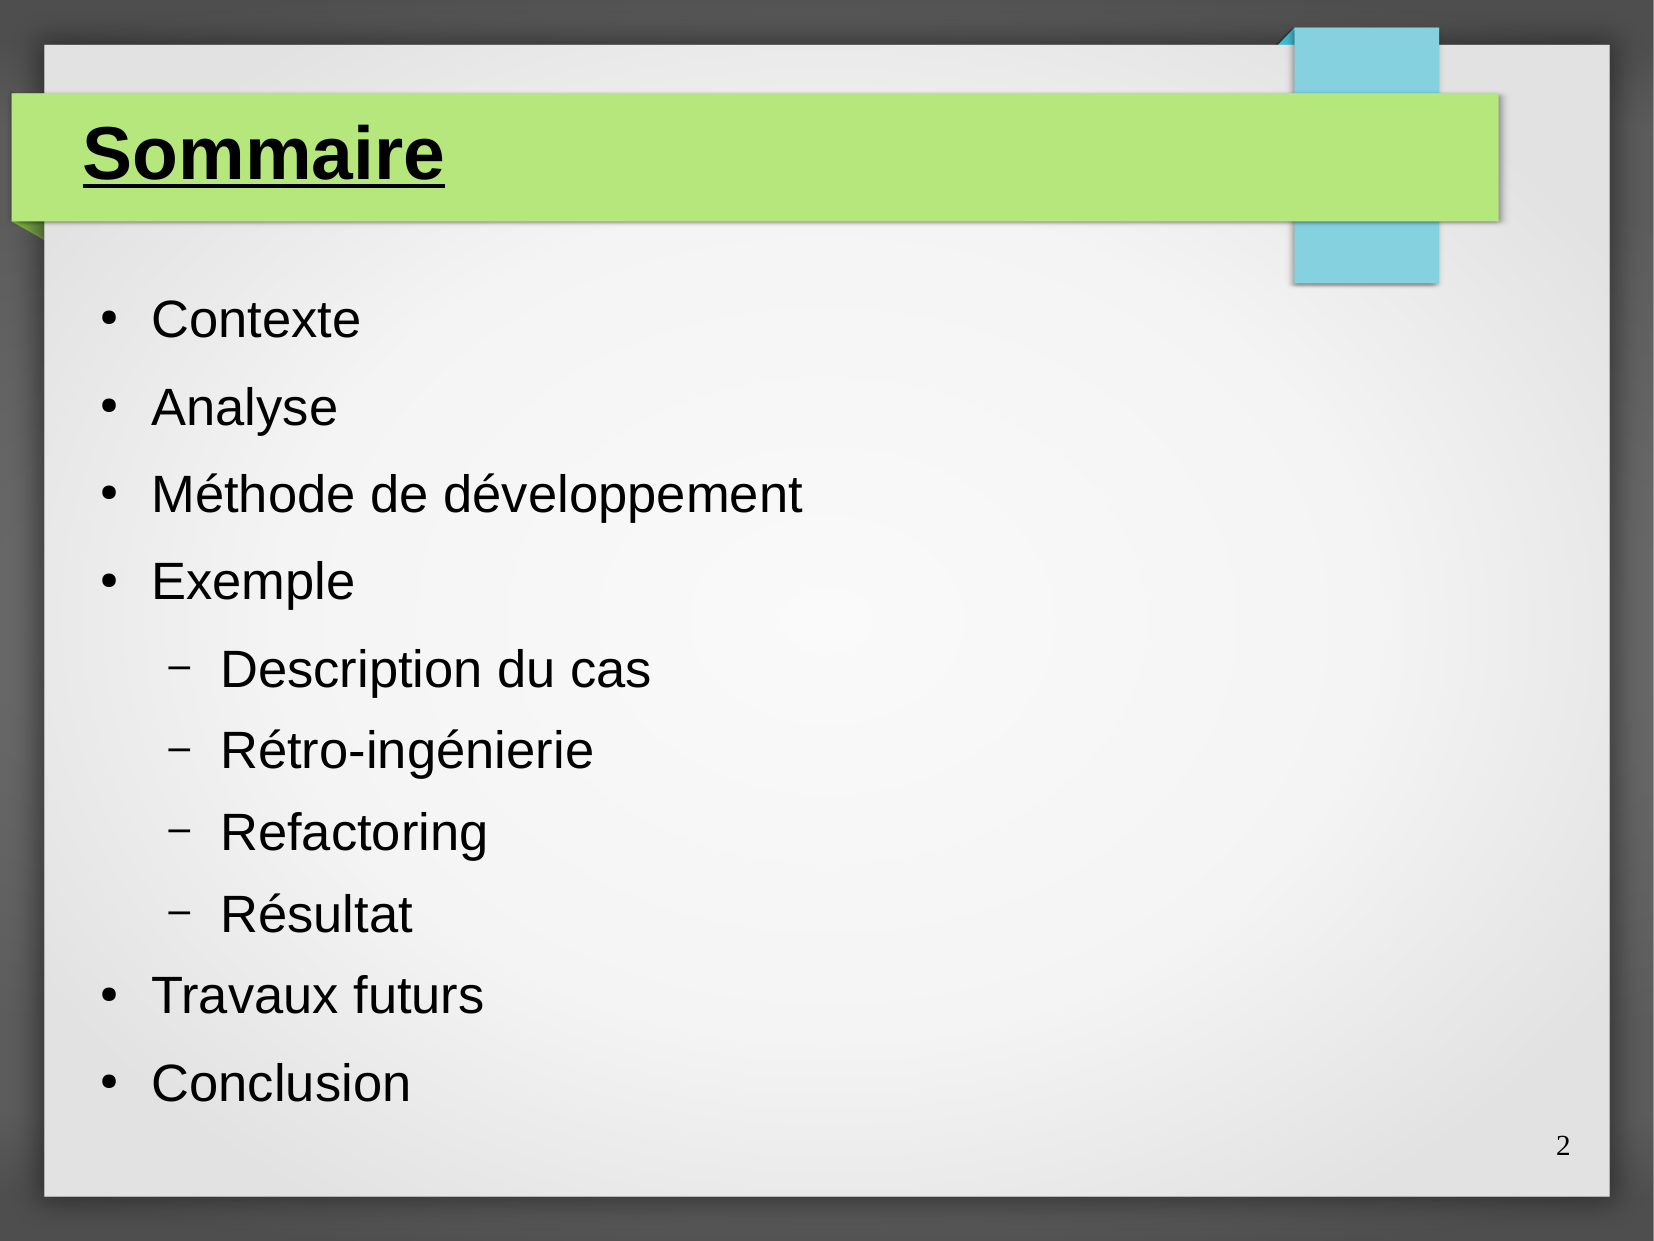

# Sommaire
Contexte
Analyse
Méthode de développement
Exemple
Description du cas
Rétro-ingénierie
Refactoring
Résultat
Travaux futurs
Conclusion
2